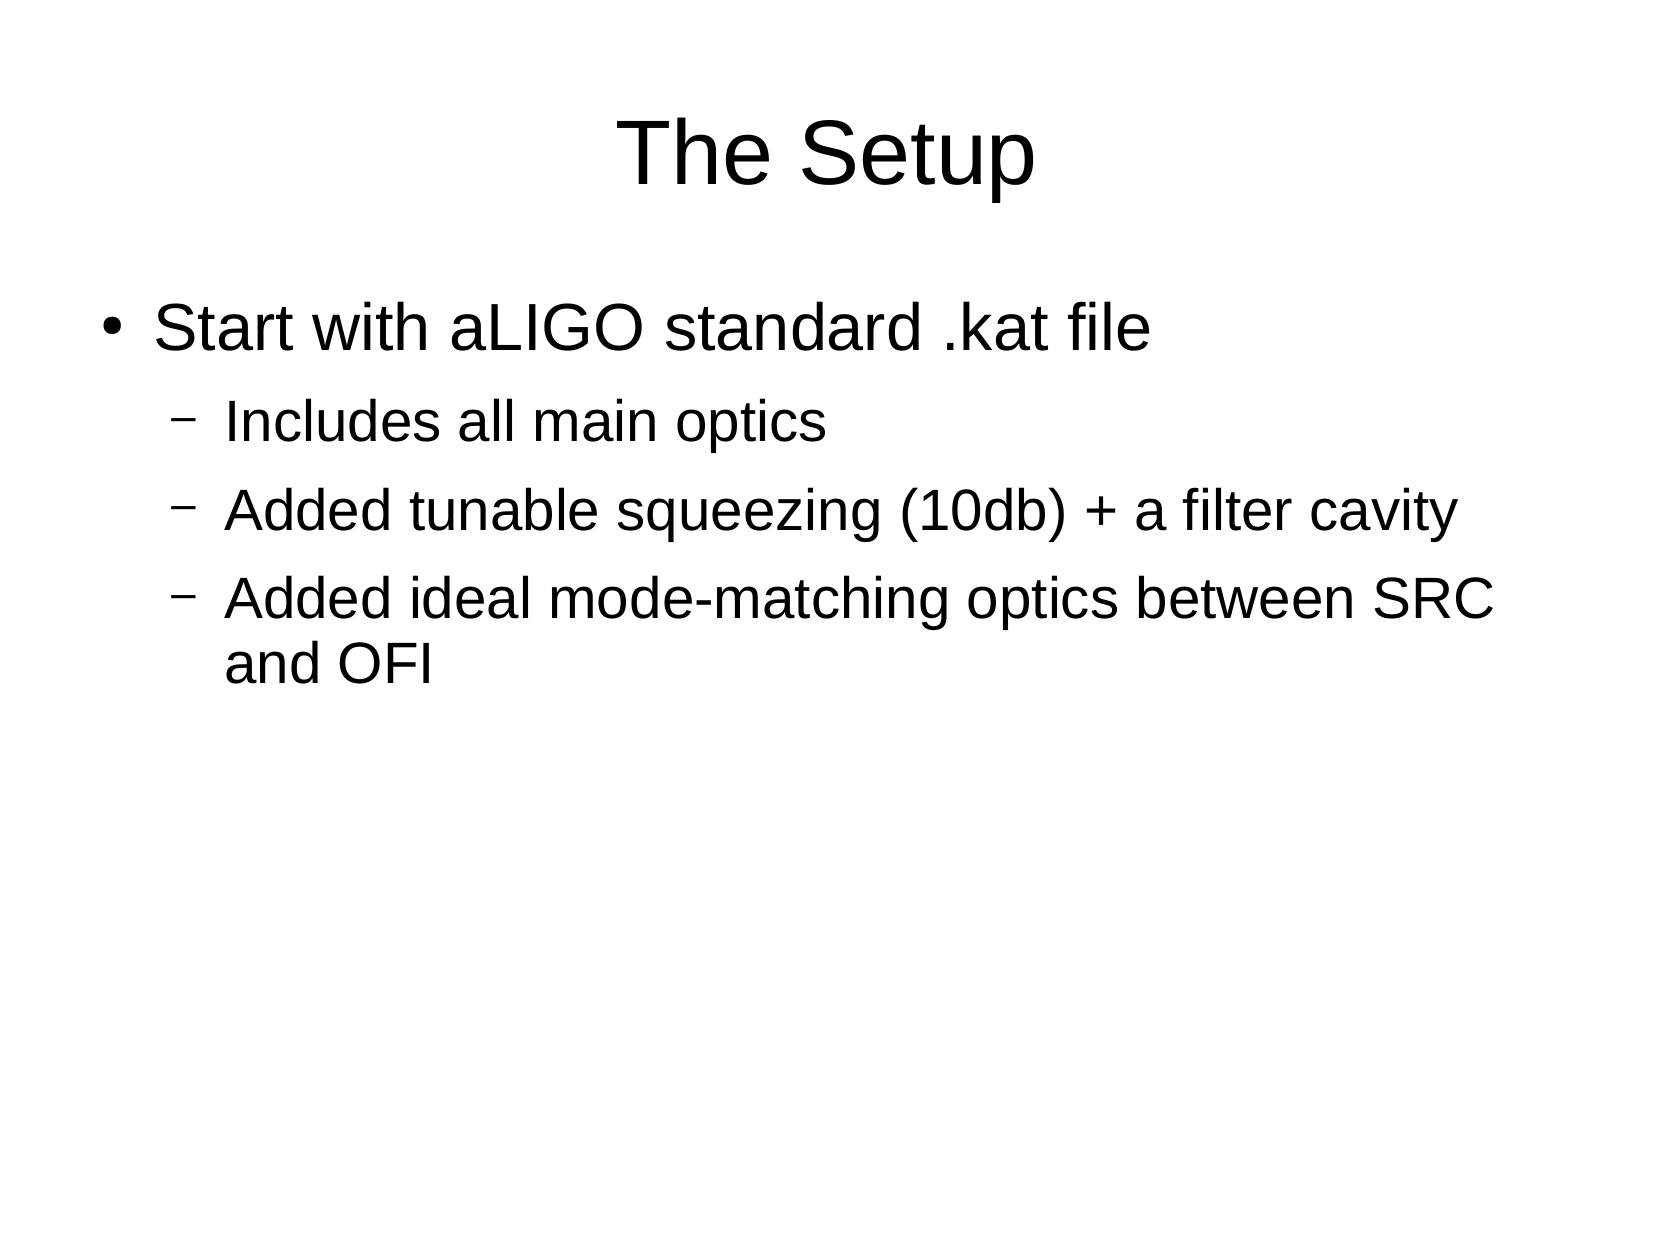

# The Setup
Start with aLIGO standard .kat file
Includes all main optics
Added tunable squeezing (10db) + a filter cavity
Added ideal mode-matching optics between SRC and OFI